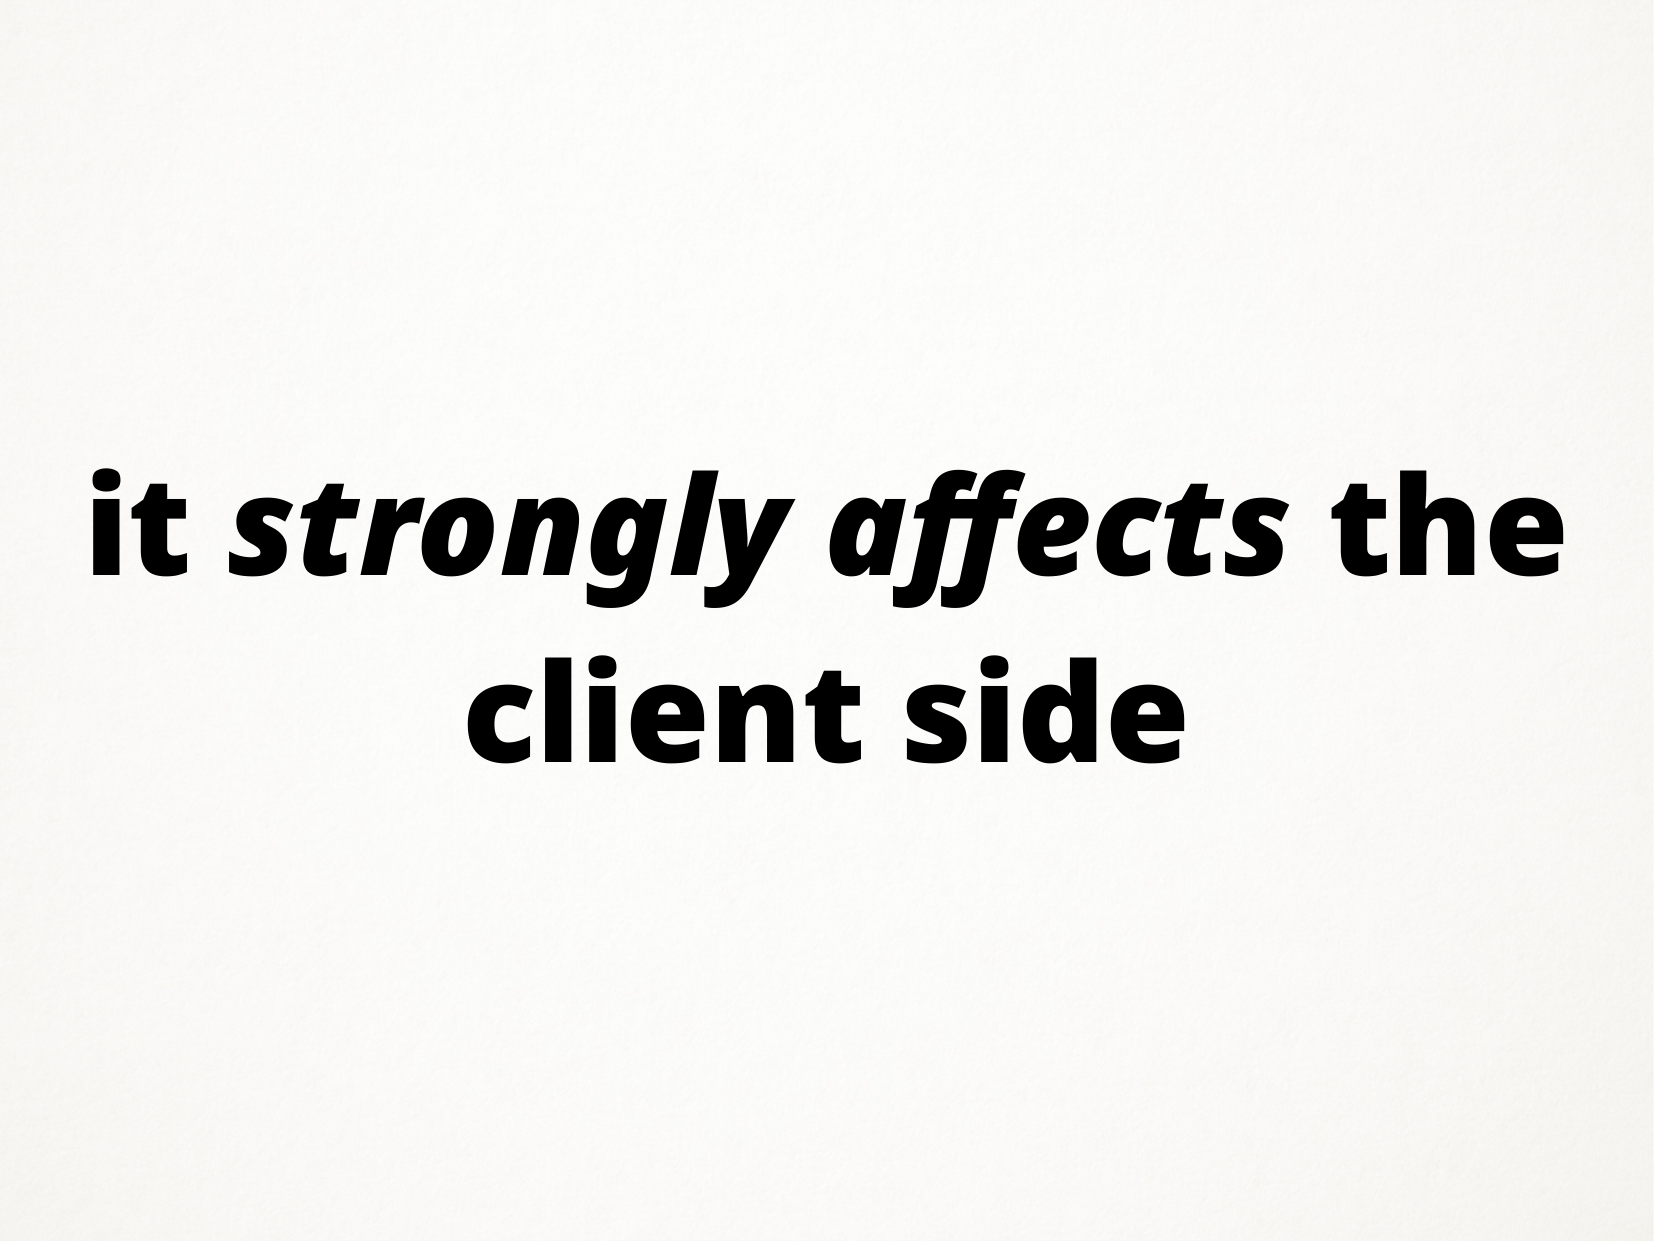

# it strongly affects the client side